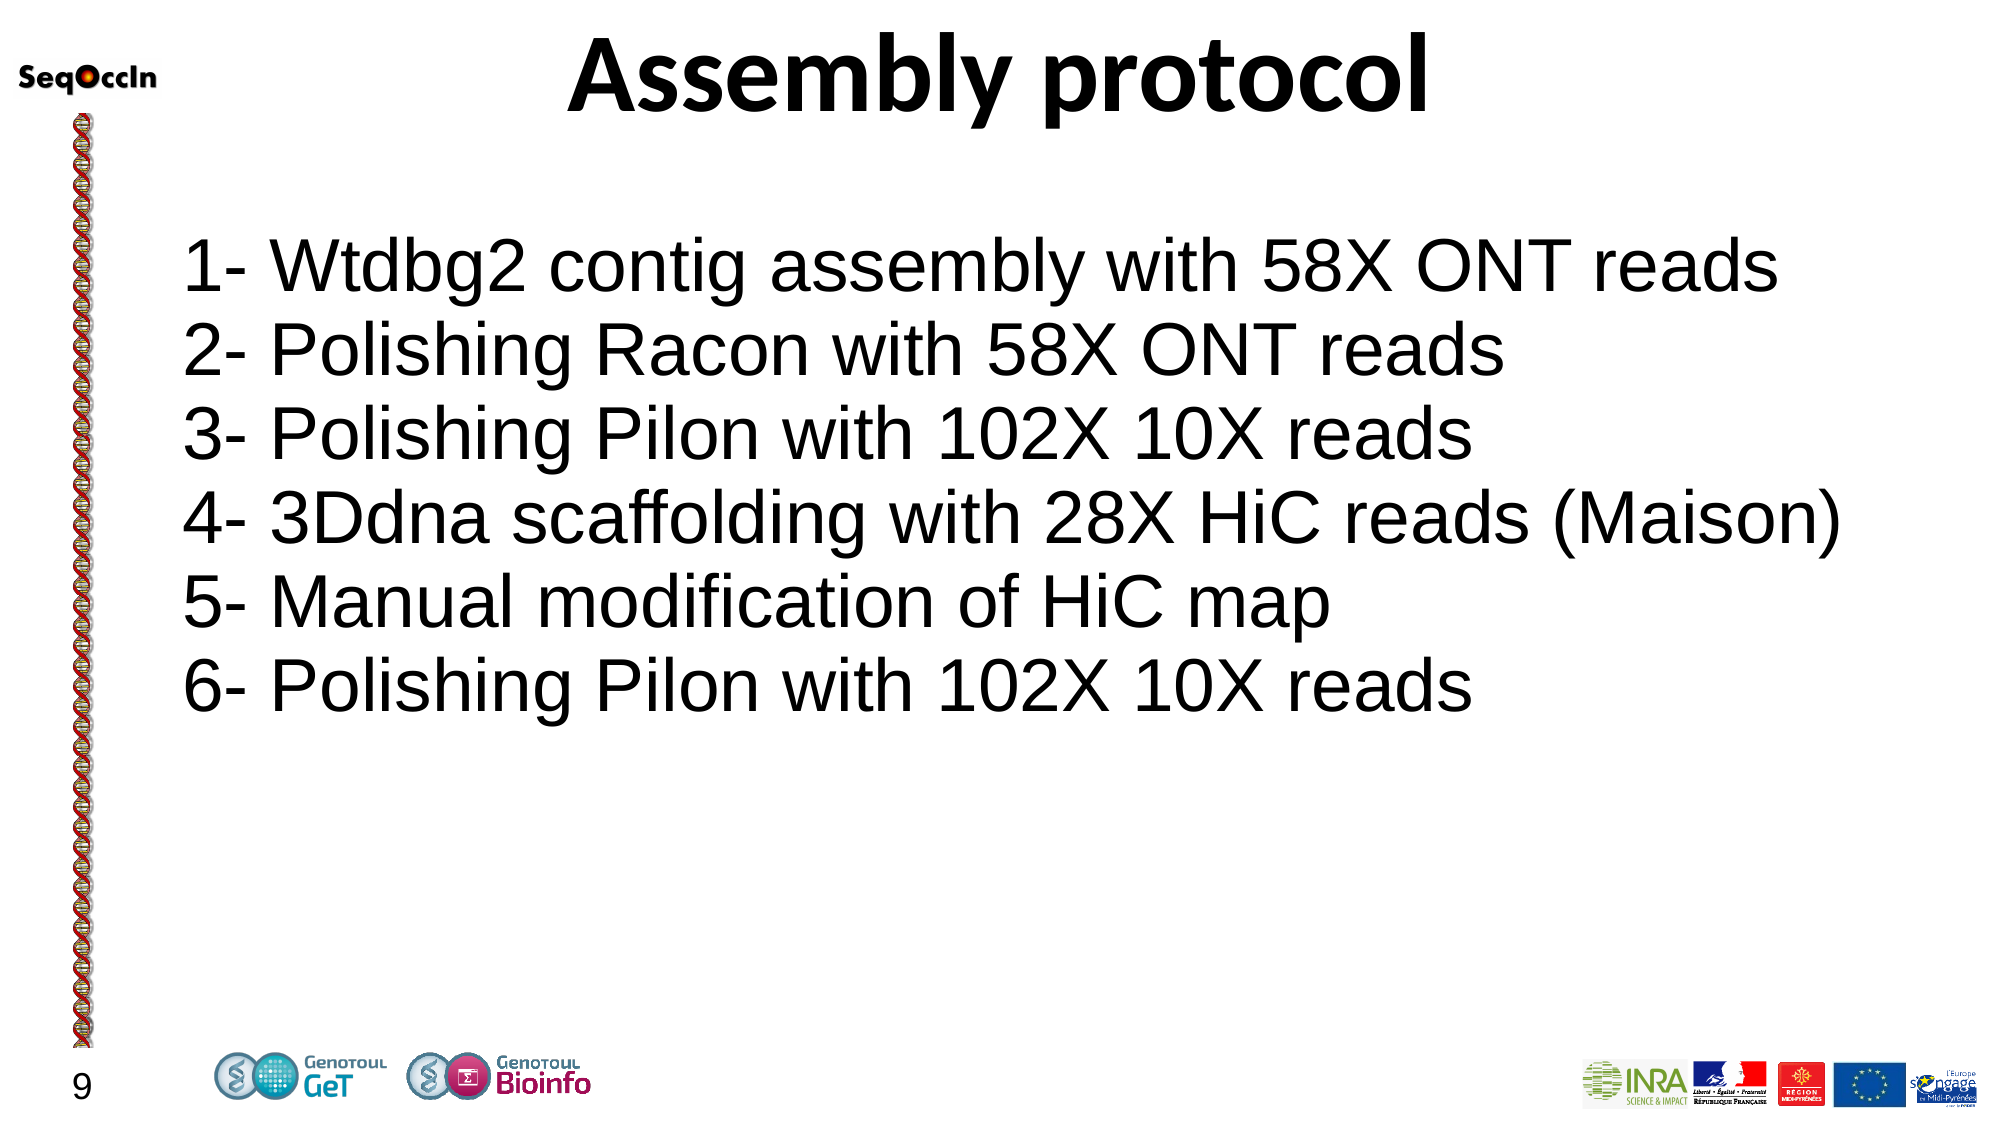

# Assembly protocol
1- Wtdbg2 contig assembly with 58X ONT reads
2- Polishing Racon with 58X ONT reads
3- Polishing Pilon with 102X 10X reads
4- 3Ddna scaffolding with 28X HiC reads (Maison)
5- Manual modification of HiC map
6- Polishing Pilon with 102X 10X reads